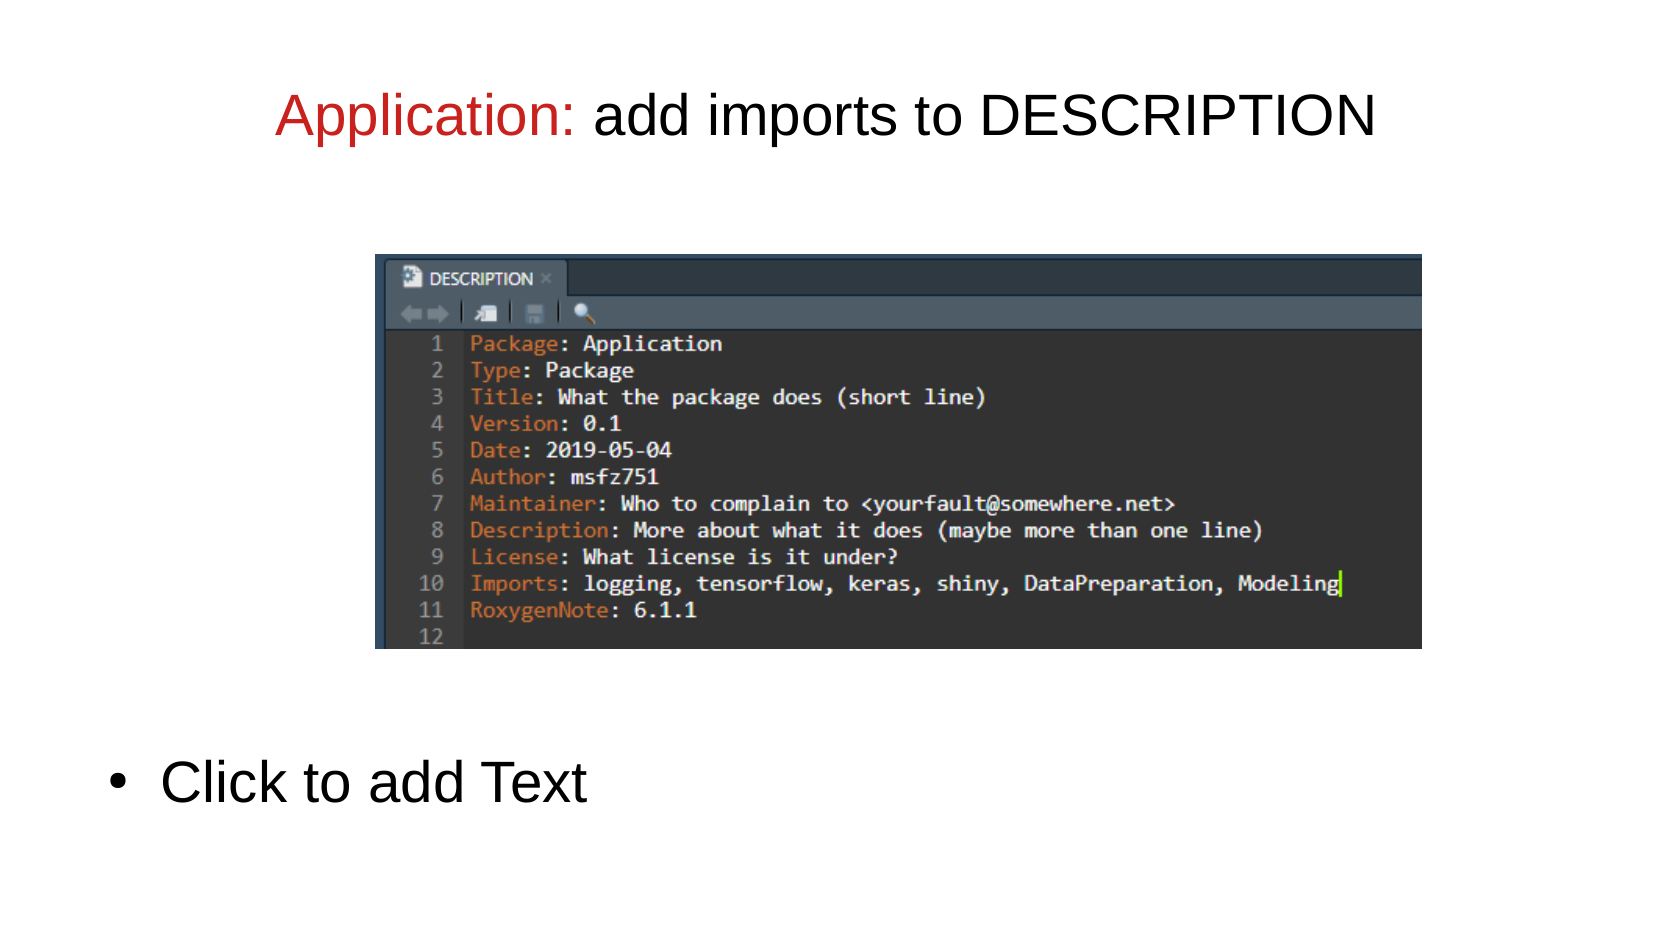

# Application: add imports to DESCRIPTION
Click to add Text